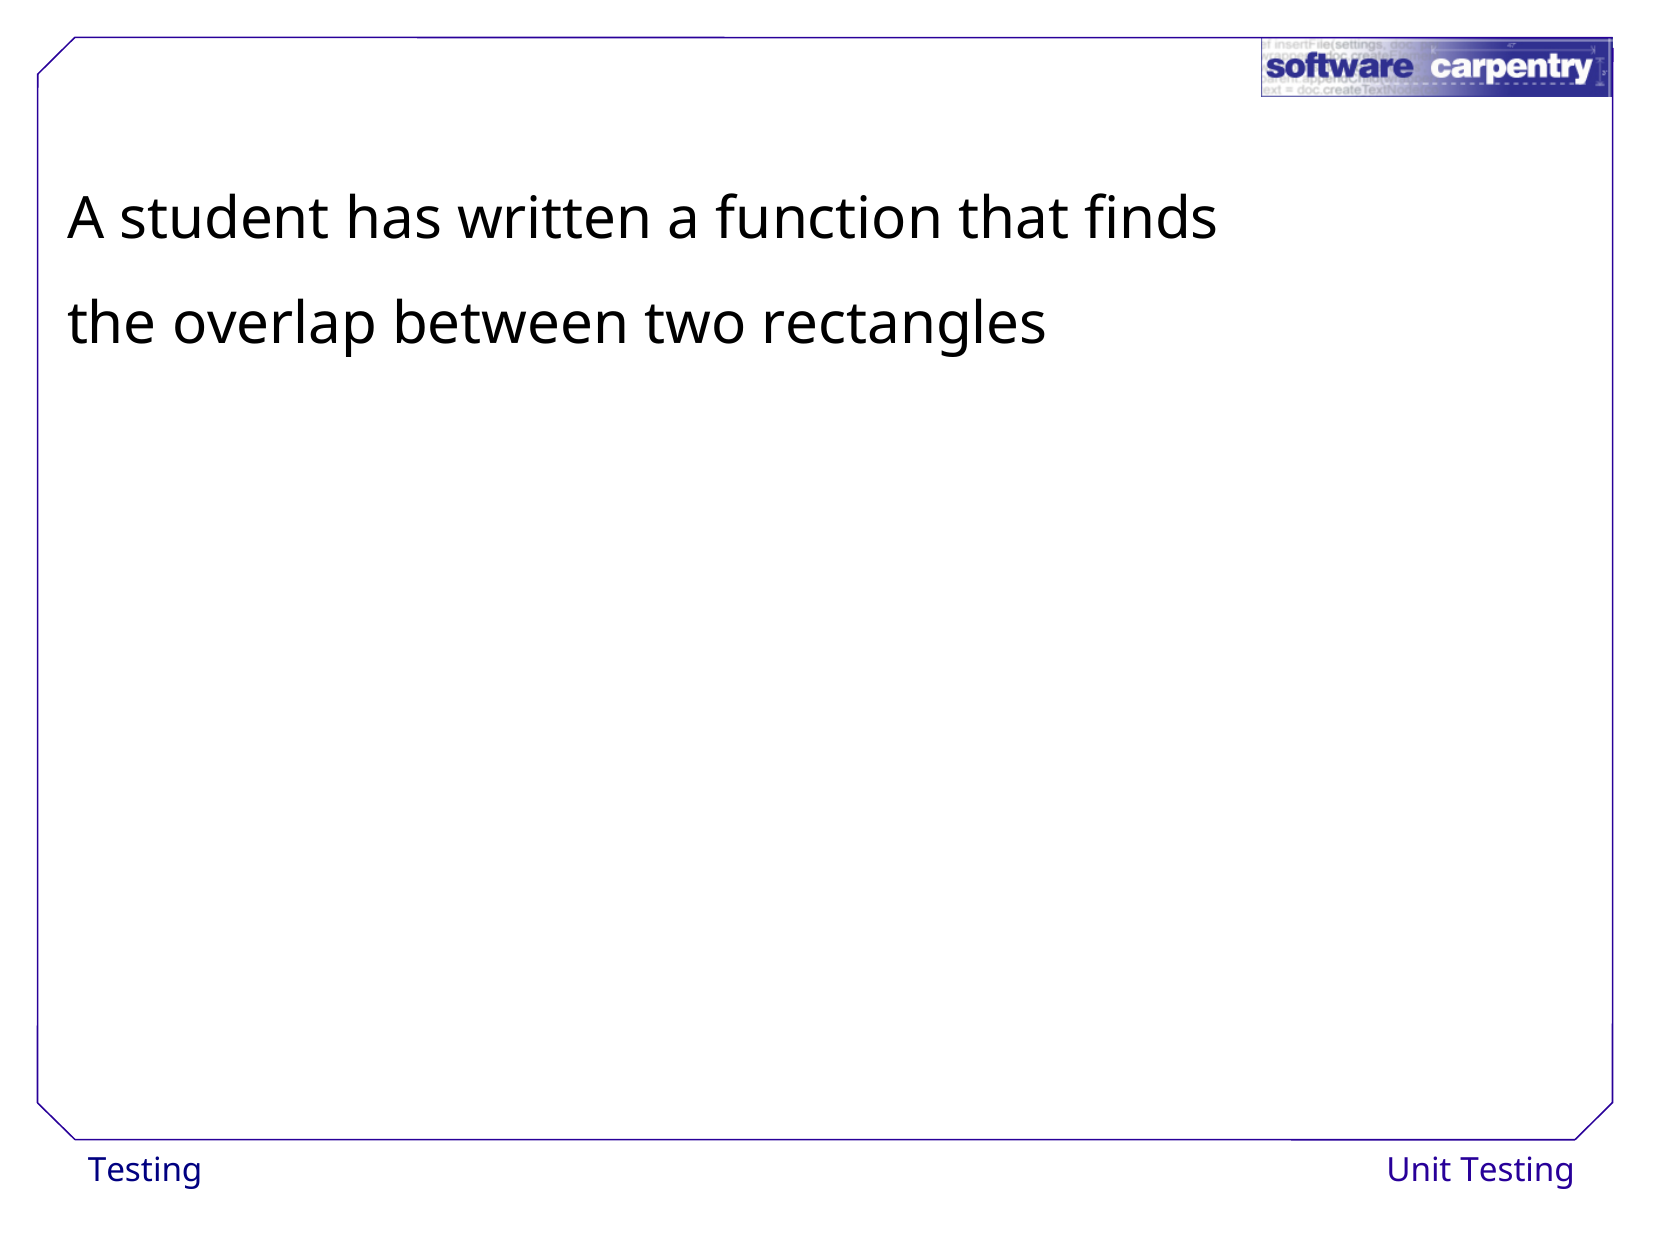

A student has written a function that finds
the overlap between two rectangles